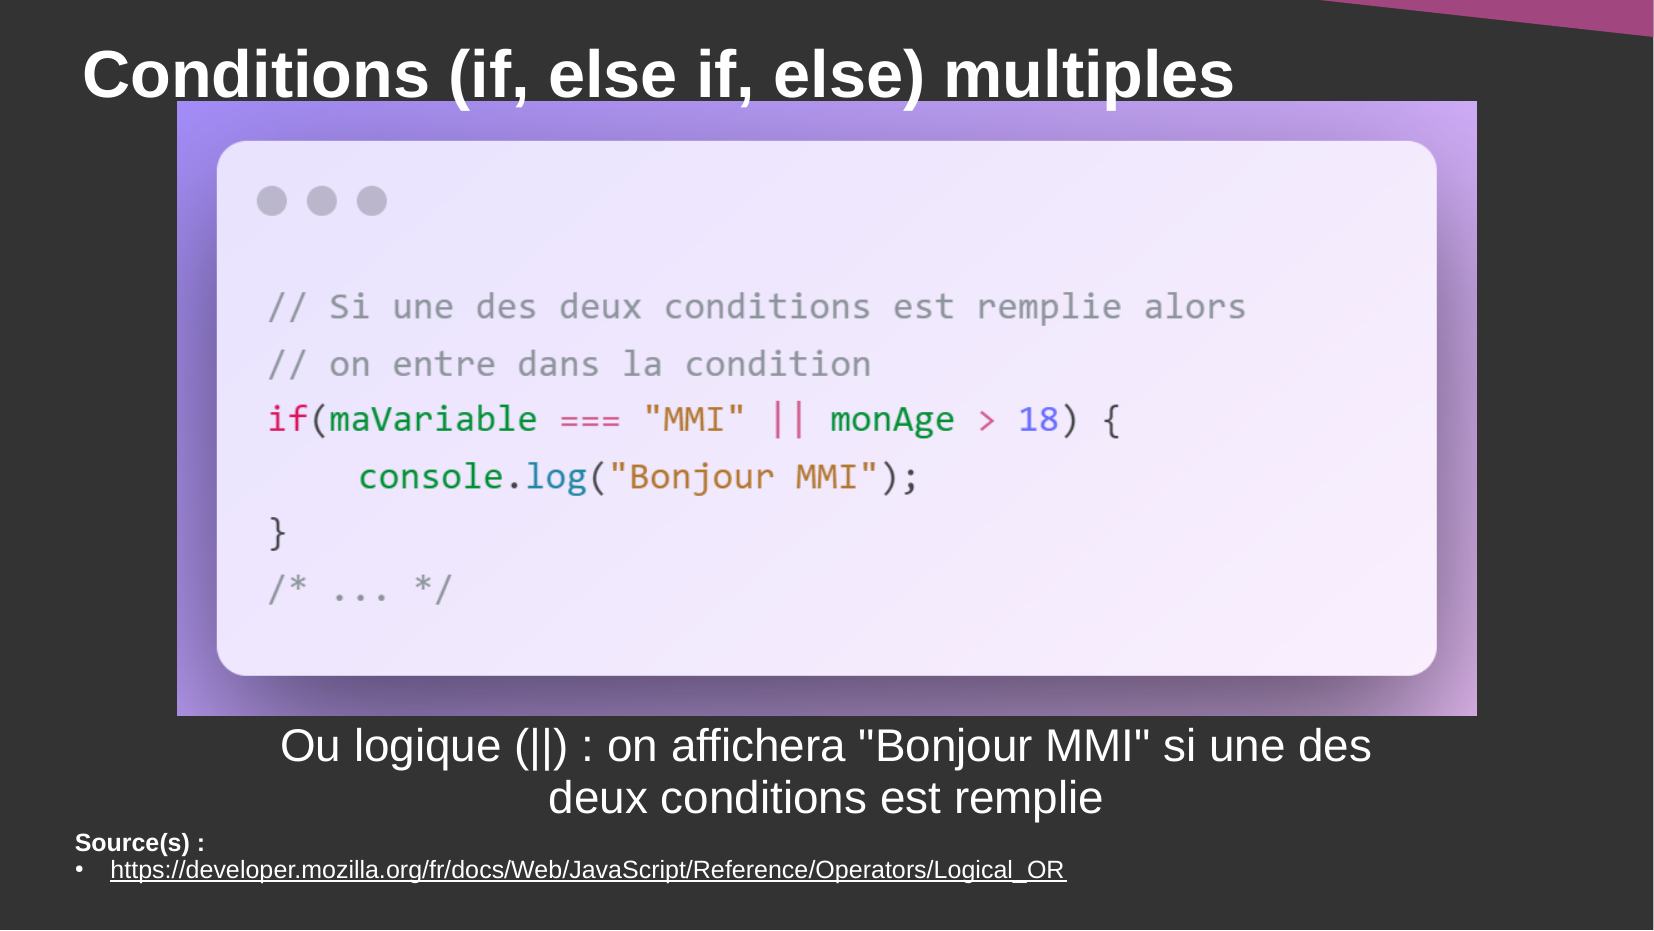

# Conditions (if, else if, else) multiples
Ou logique (||) : on affichera "Bonjour MMI" si une des deux conditions est remplie
Source(s) :
https://developer.mozilla.org/fr/docs/Web/JavaScript/Reference/Operators/Logical_OR